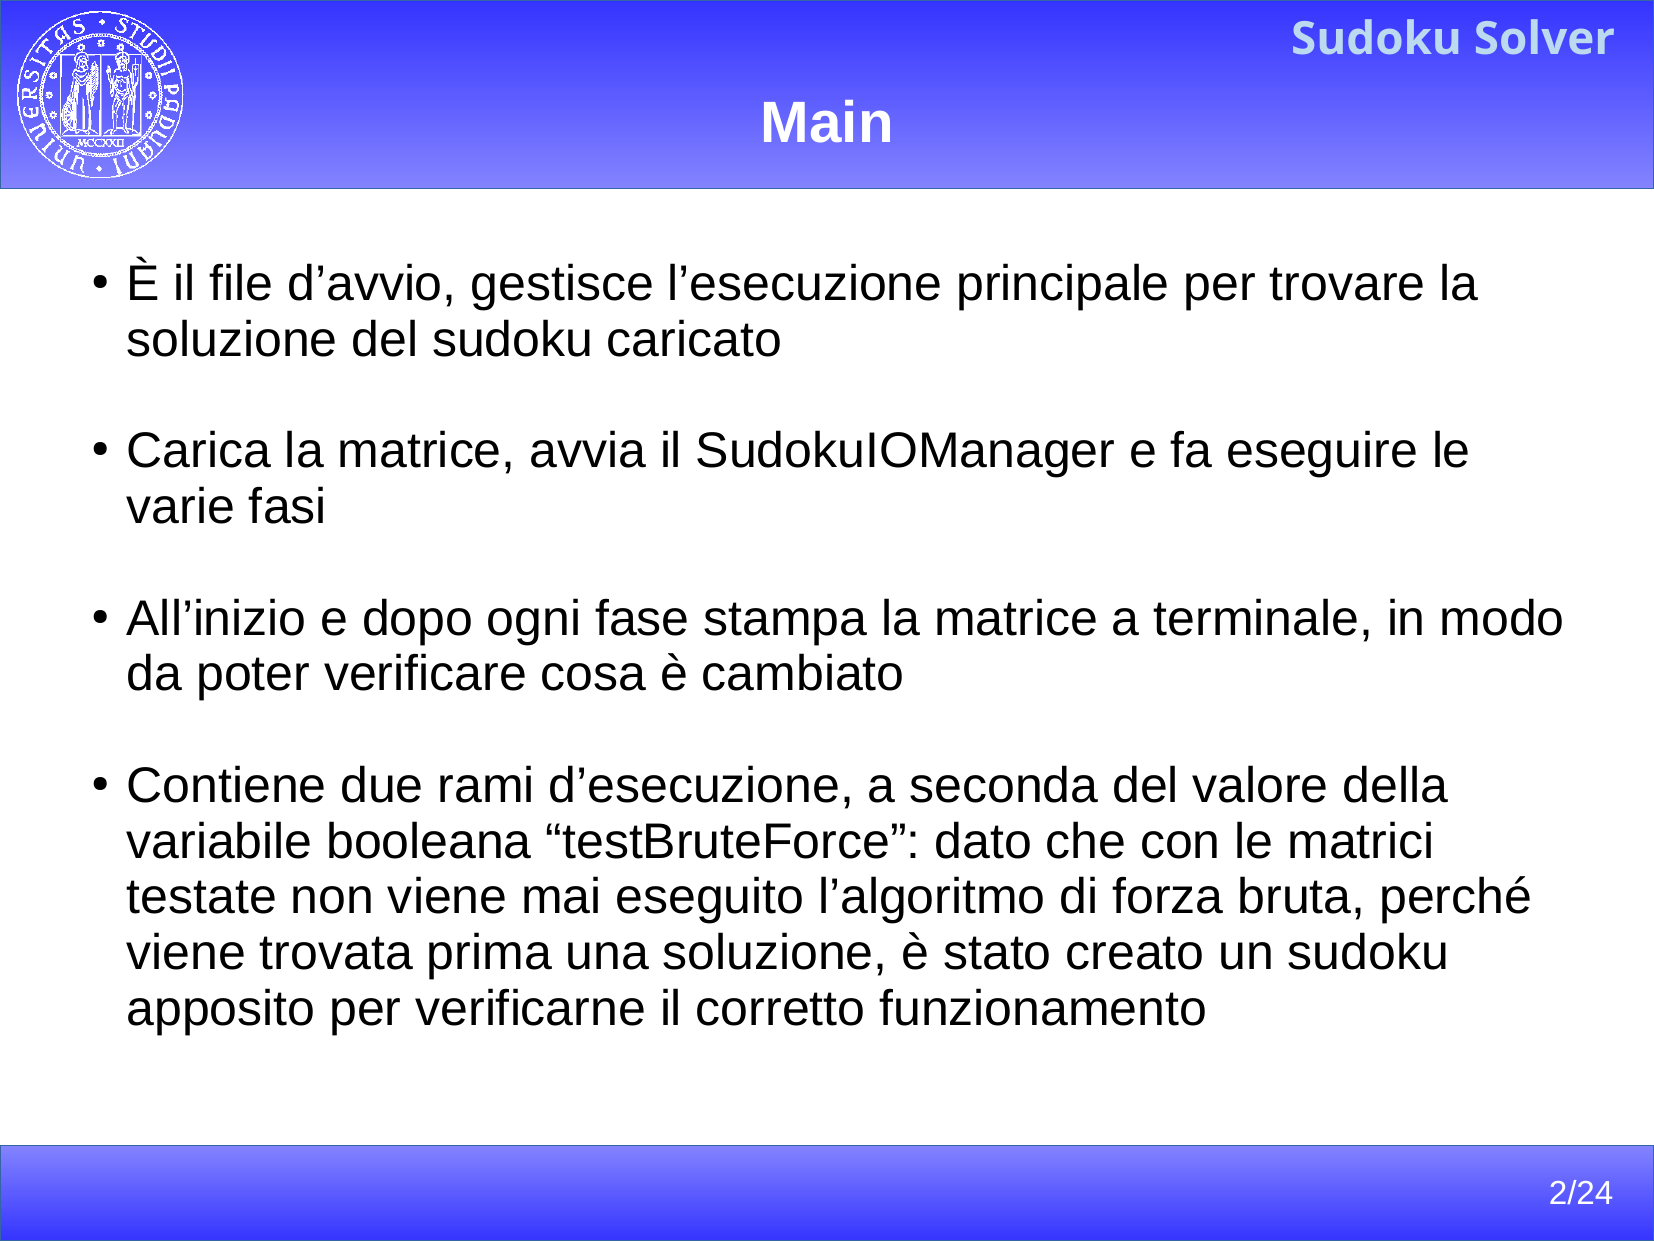

Sudoku Solver
Main
È il file d’avvio, gestisce l’esecuzione principale per trovare la soluzione del sudoku caricato
Carica la matrice, avvia il SudokuIOManager e fa eseguire le varie fasi
All’inizio e dopo ogni fase stampa la matrice a terminale, in modo da poter verificare cosa è cambiato
Contiene due rami d’esecuzione, a seconda del valore della variabile booleana “testBruteForce”: dato che con le matrici testate non viene mai eseguito l’algoritmo di forza bruta, perché viene trovata prima una soluzione, è stato creato un sudoku apposito per verificarne il corretto funzionamento
2/24